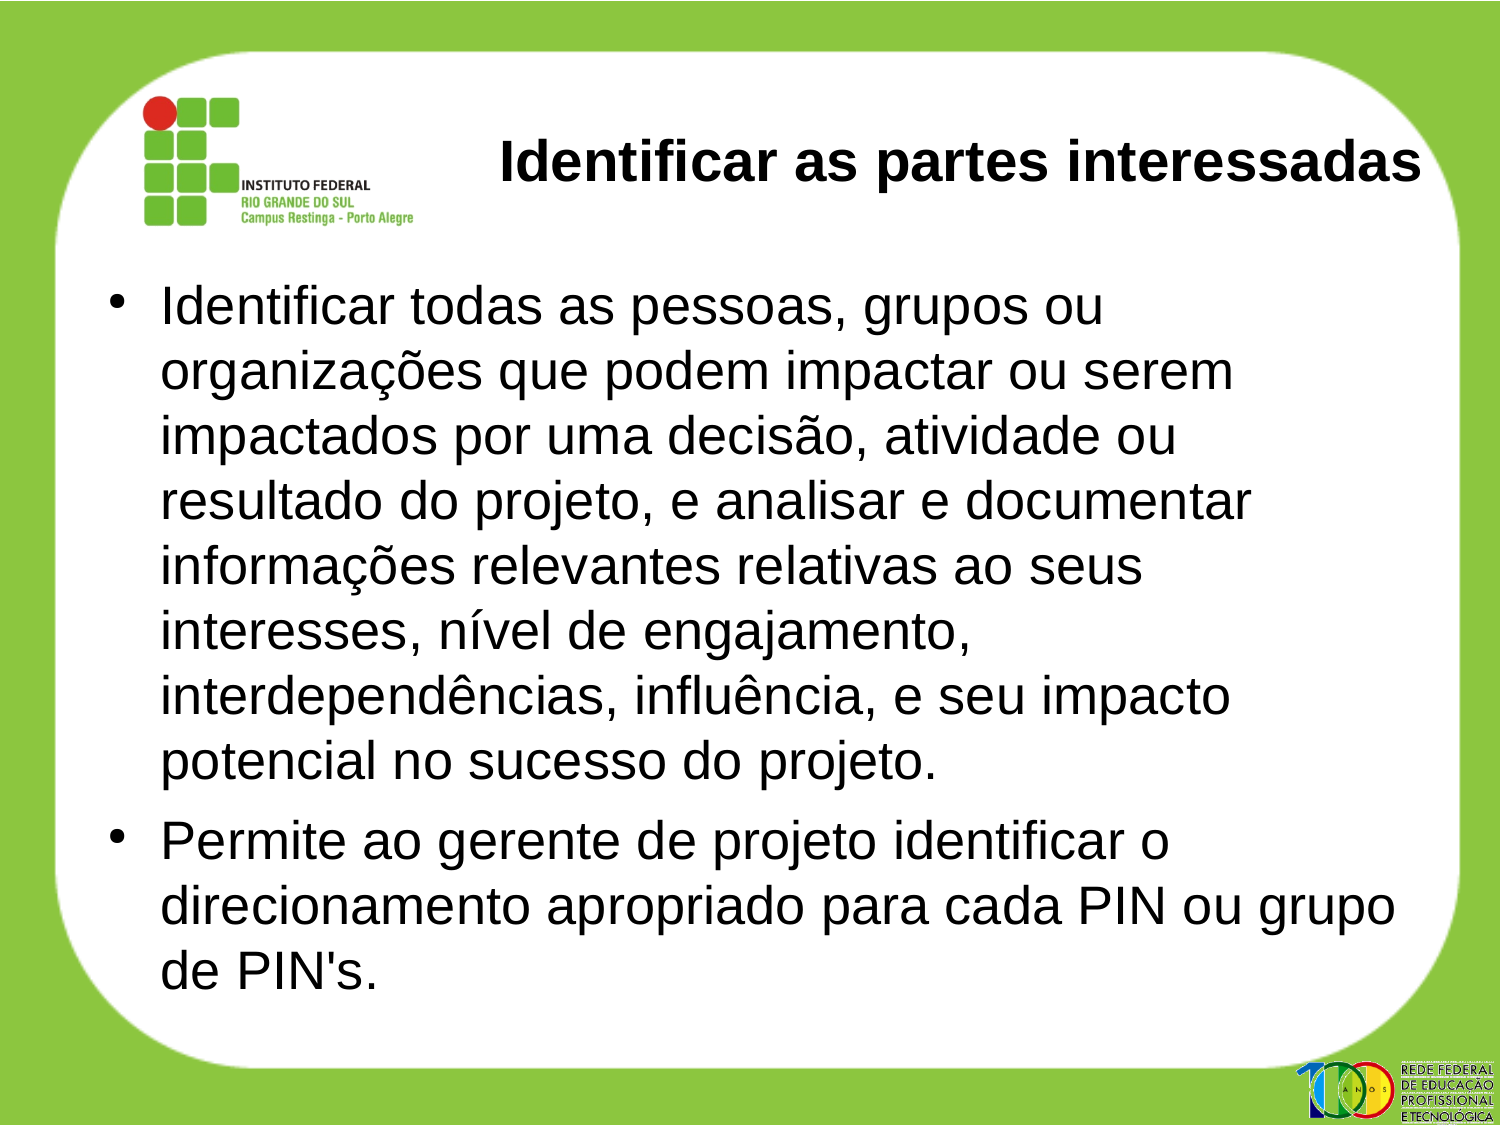

# Identificar as partes interessadas
Identificar todas as pessoas, grupos ou organizações que podem impactar ou serem impactados por uma decisão, atividade ou resultado do projeto, e analisar e documentar informações relevantes relativas ao seus interesses, nível de engajamento, interdependências, influência, e seu impacto potencial no sucesso do projeto.
Permite ao gerente de projeto identificar o direcionamento apropriado para cada PIN ou grupo de PIN's.